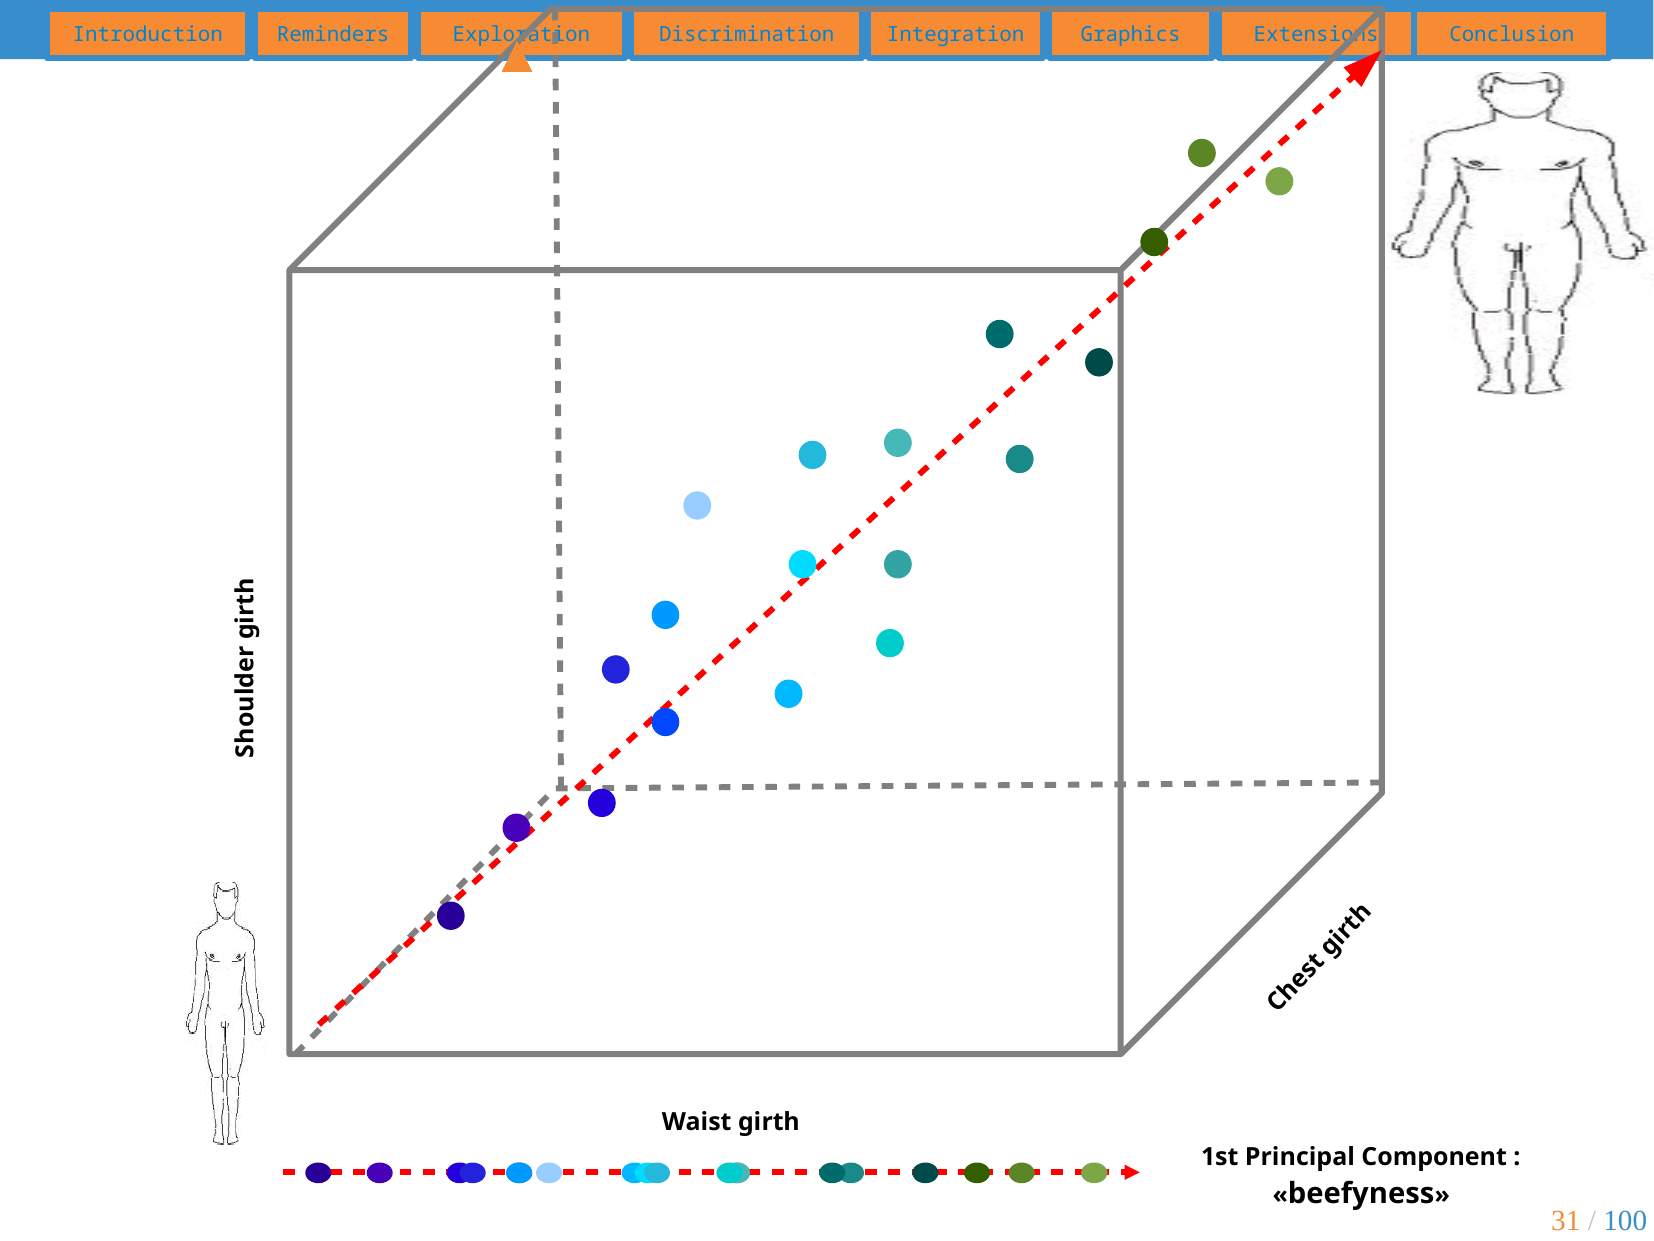

Shoulder girth
Chest girth
Waist girth
1st Principal Component : «beefyness»
31